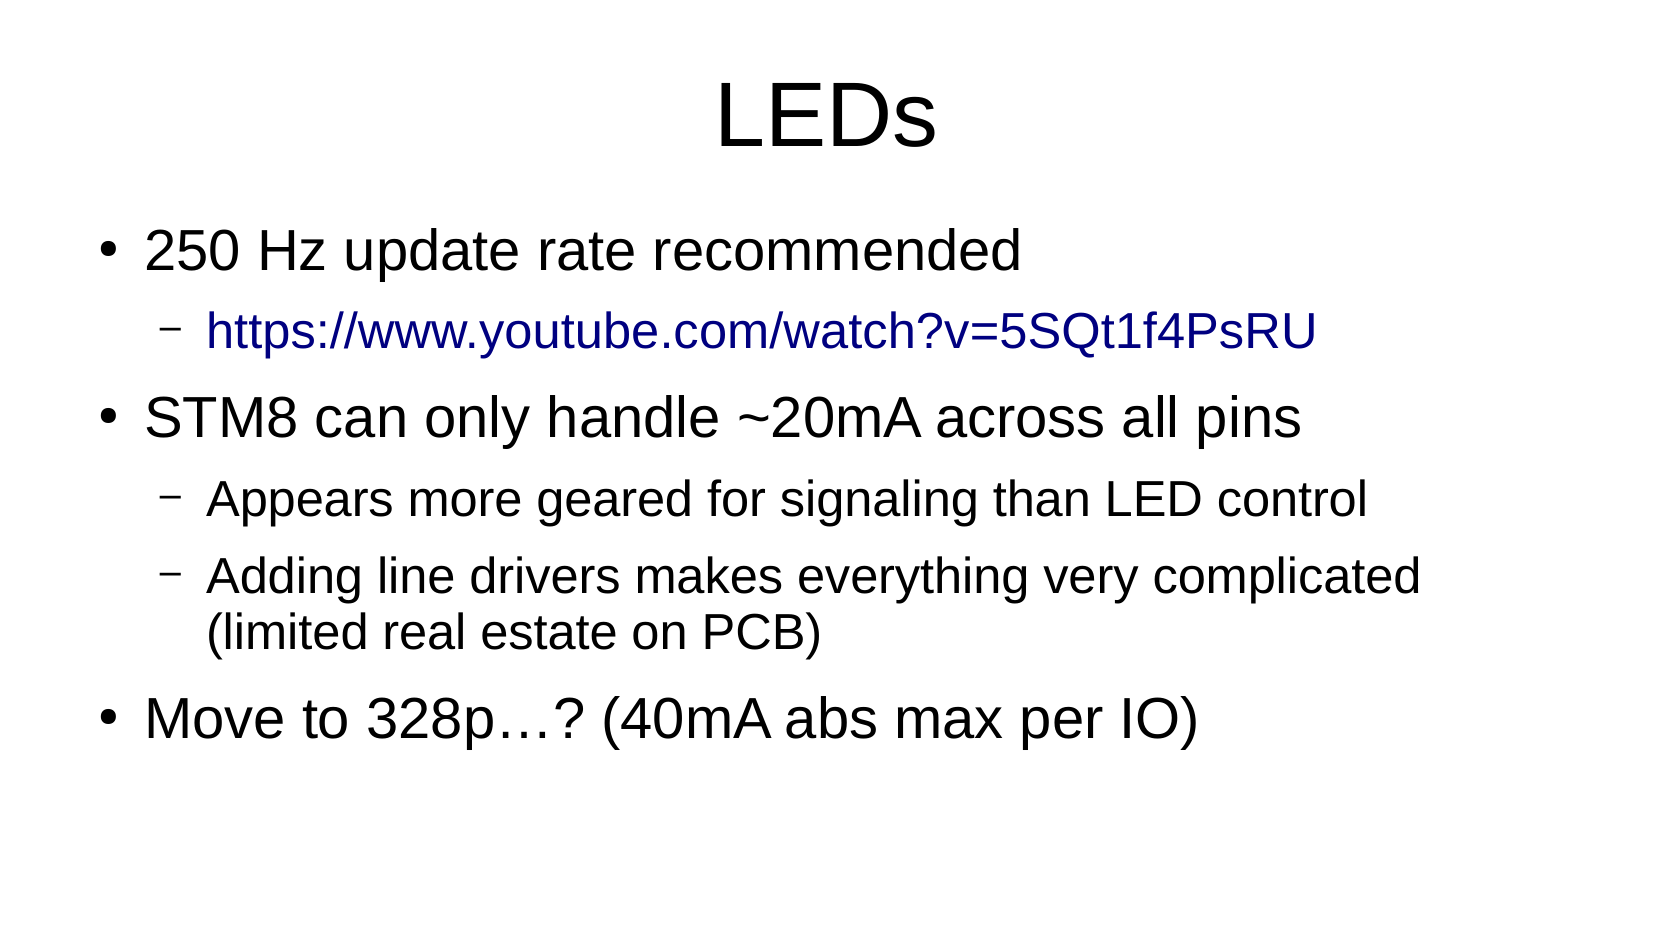

# LEDs
250 Hz update rate recommended
https://www.youtube.com/watch?v=5SQt1f4PsRU
STM8 can only handle ~20mA across all pins
Appears more geared for signaling than LED control
Adding line drivers makes everything very complicated (limited real estate on PCB)
Move to 328p…? (40mA abs max per IO)